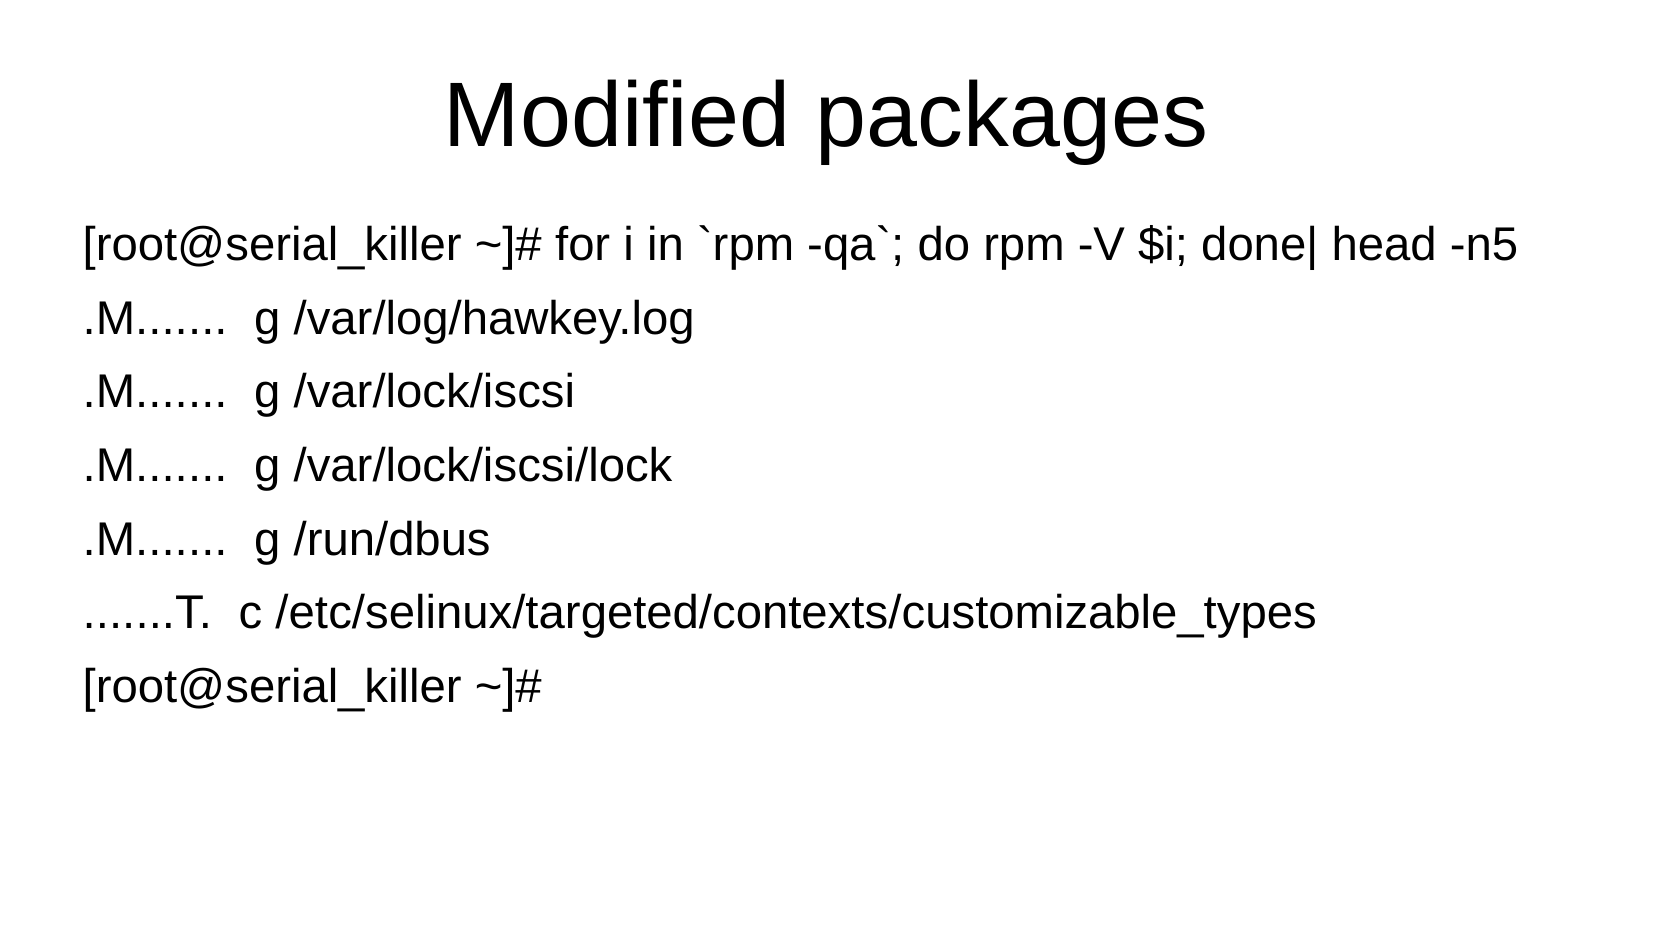

# Modified packages
[root@serial_killer ~]# for i in `rpm -qa`; do rpm -V $i; done| head -n5
.M....... g /var/log/hawkey.log
.M....... g /var/lock/iscsi
.M....... g /var/lock/iscsi/lock
.M....... g /run/dbus
.......T. c /etc/selinux/targeted/contexts/customizable_types
[root@serial_killer ~]#